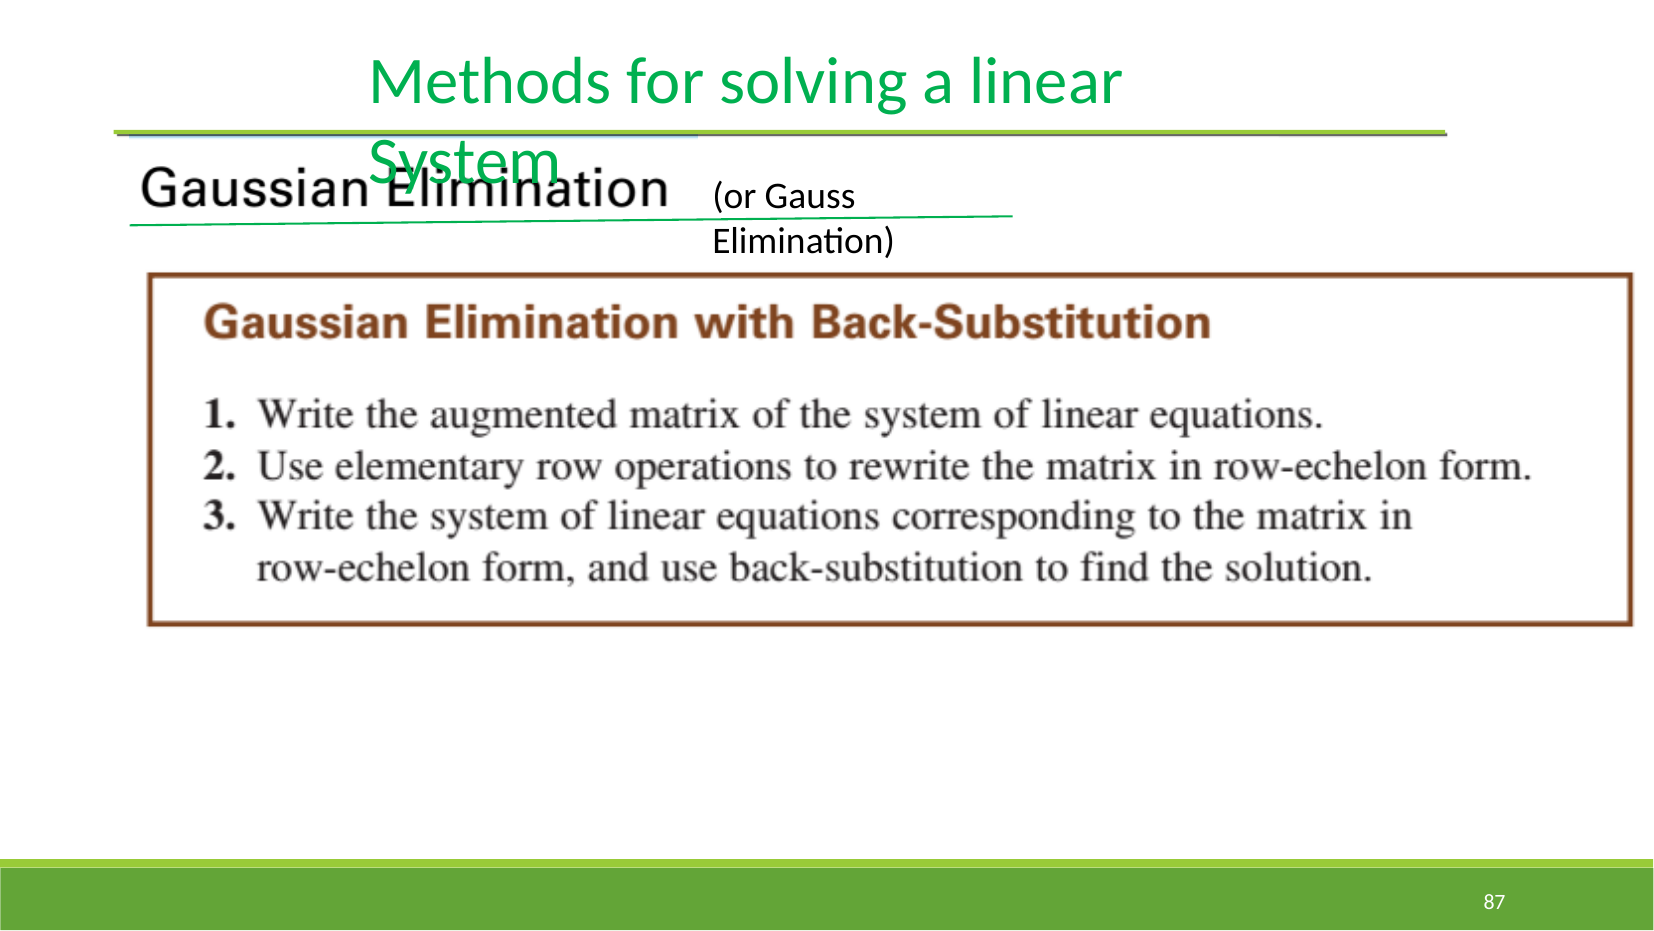

Methods for solving a linear System
(or Gauss Elimination)